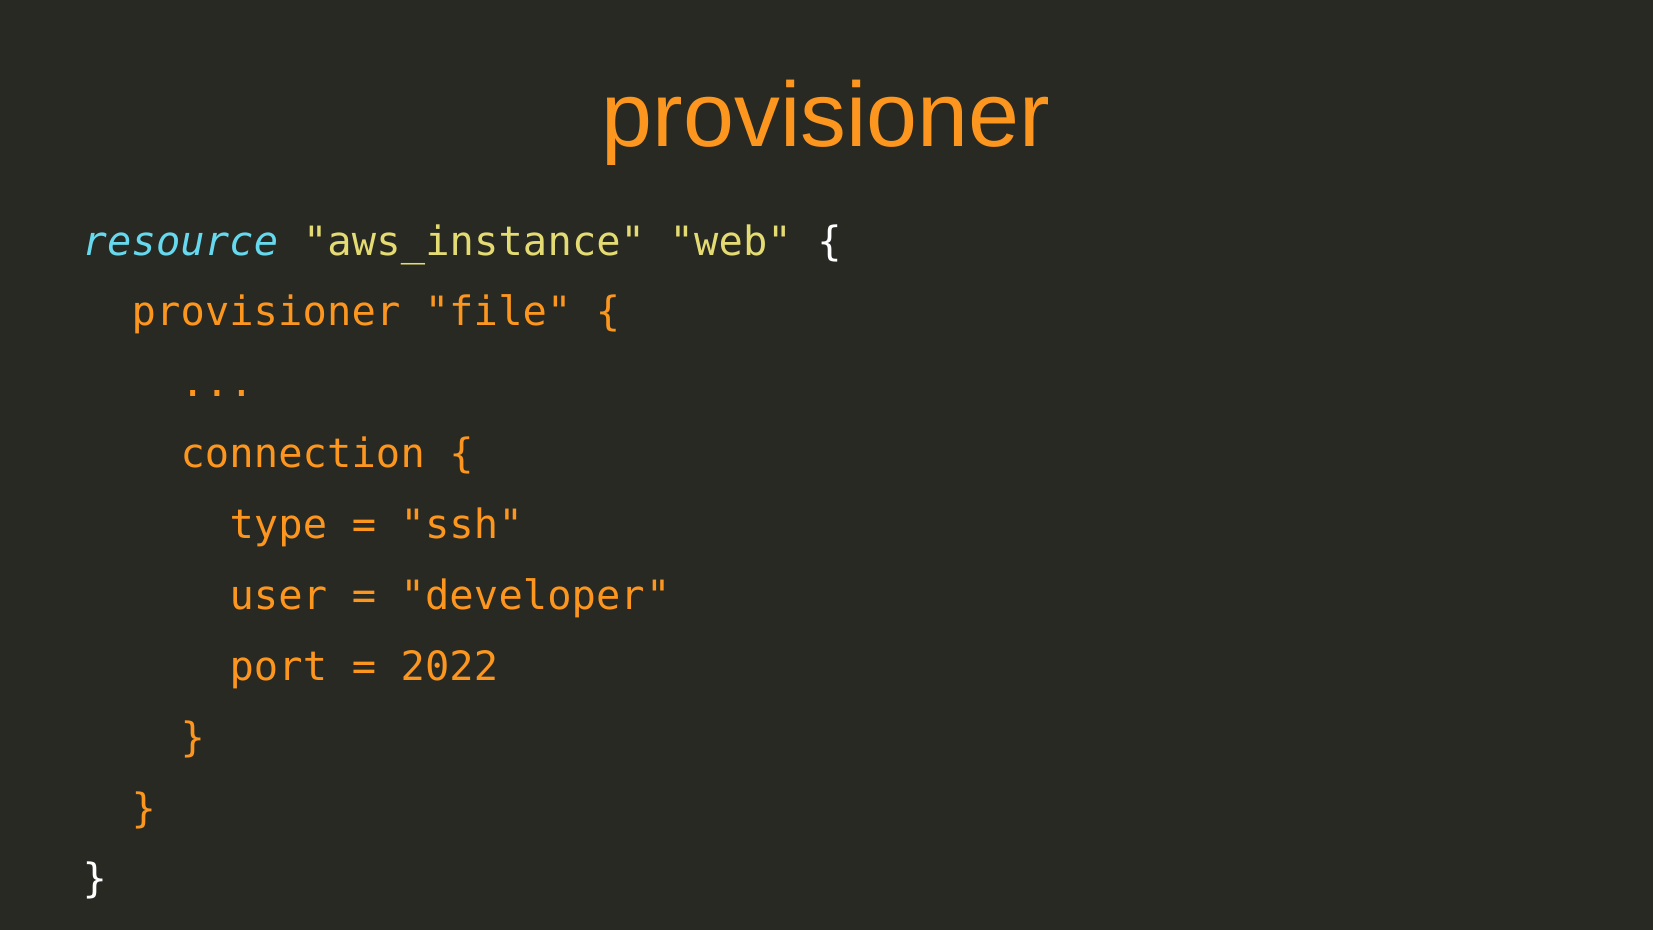

# provisioner
resource "aws_instance" "web" {
 provisioner "file" {
 ...
 connection {
 type = "ssh"
 user = "developer"
 port = 2022
 }
 }
}